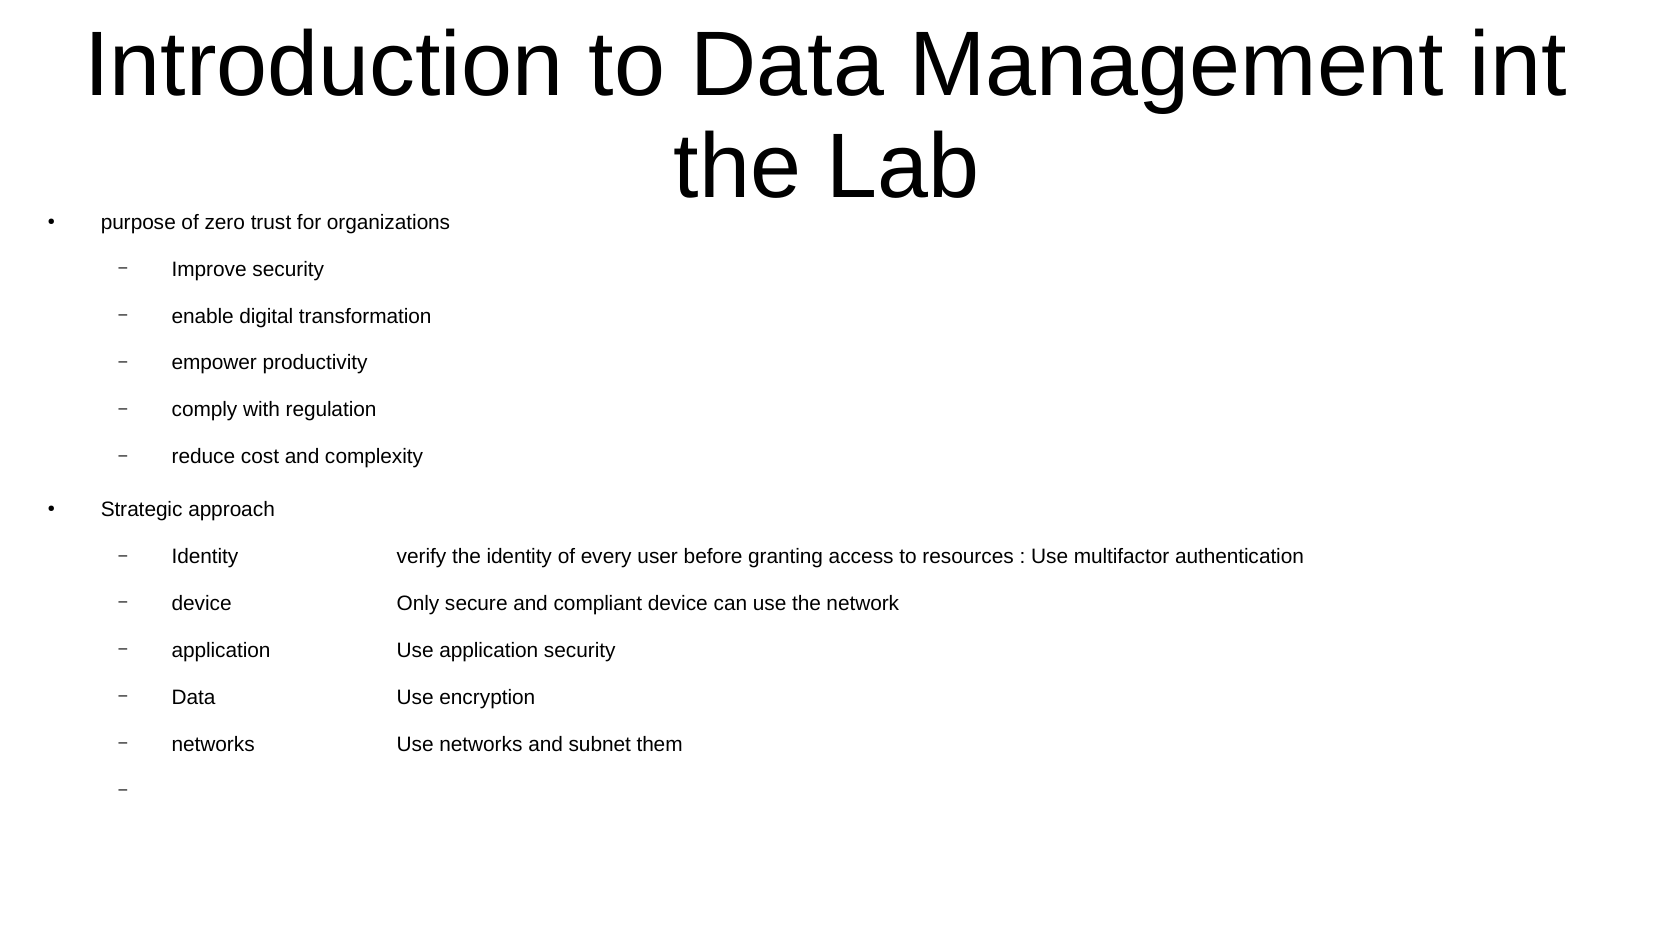

# Introduction to Data Management int the Lab
purpose of zero trust for organizations
Improve security
enable digital transformation
empower productivity
comply with regulation
reduce cost and complexity
Strategic approach
Identity 			verify the identity of every user before granting access to resources : Use multifactor authentication
device			Only secure and compliant device can use the network
application		Use application security
Data			Use encryption
networks		Use networks and subnet them